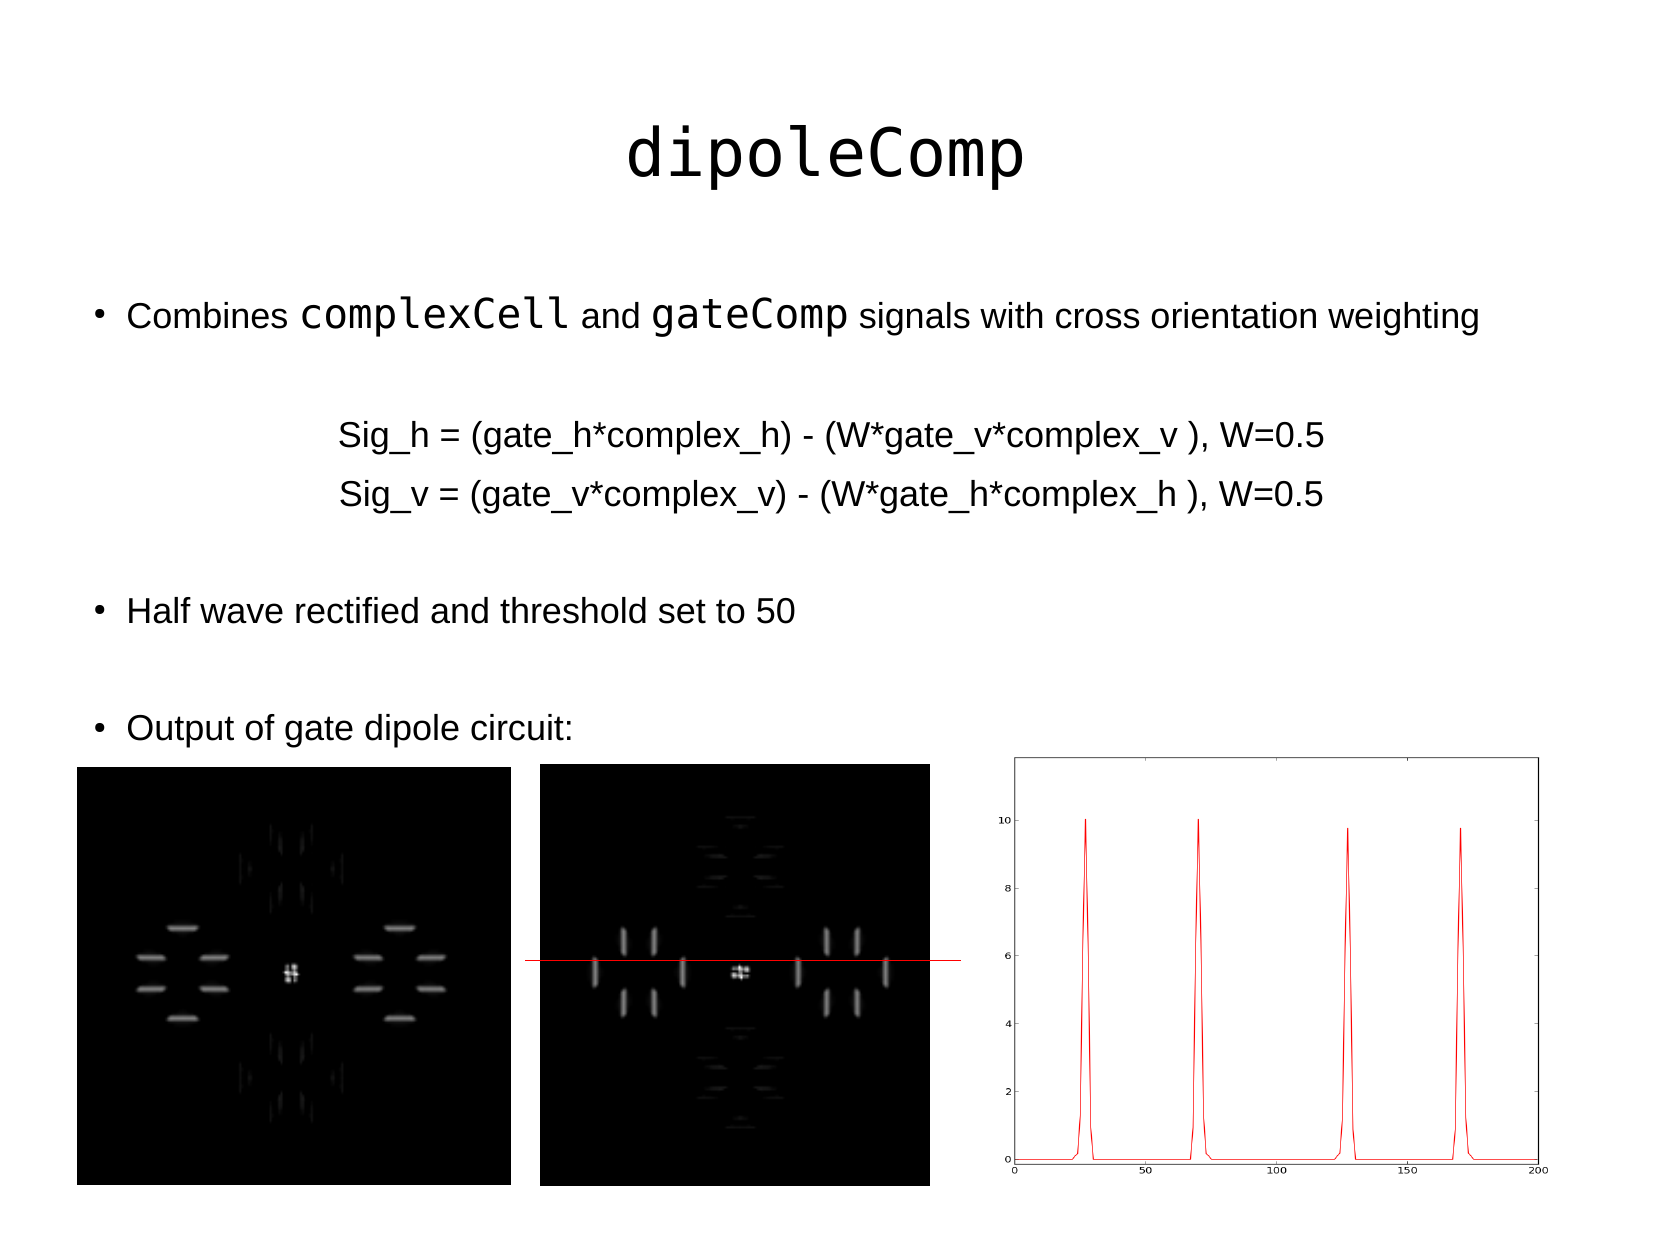

# dipoleComp
Combines complexCell and gateComp signals with cross orientation weighting
Sig_h = (gate_h*complex_h) - (W*gate_v*complex_v ), W=0.5
Sig_v = (gate_v*complex_v) - (W*gate_h*complex_h ), W=0.5
Half wave rectified and threshold set to 50
Output of gate dipole circuit: